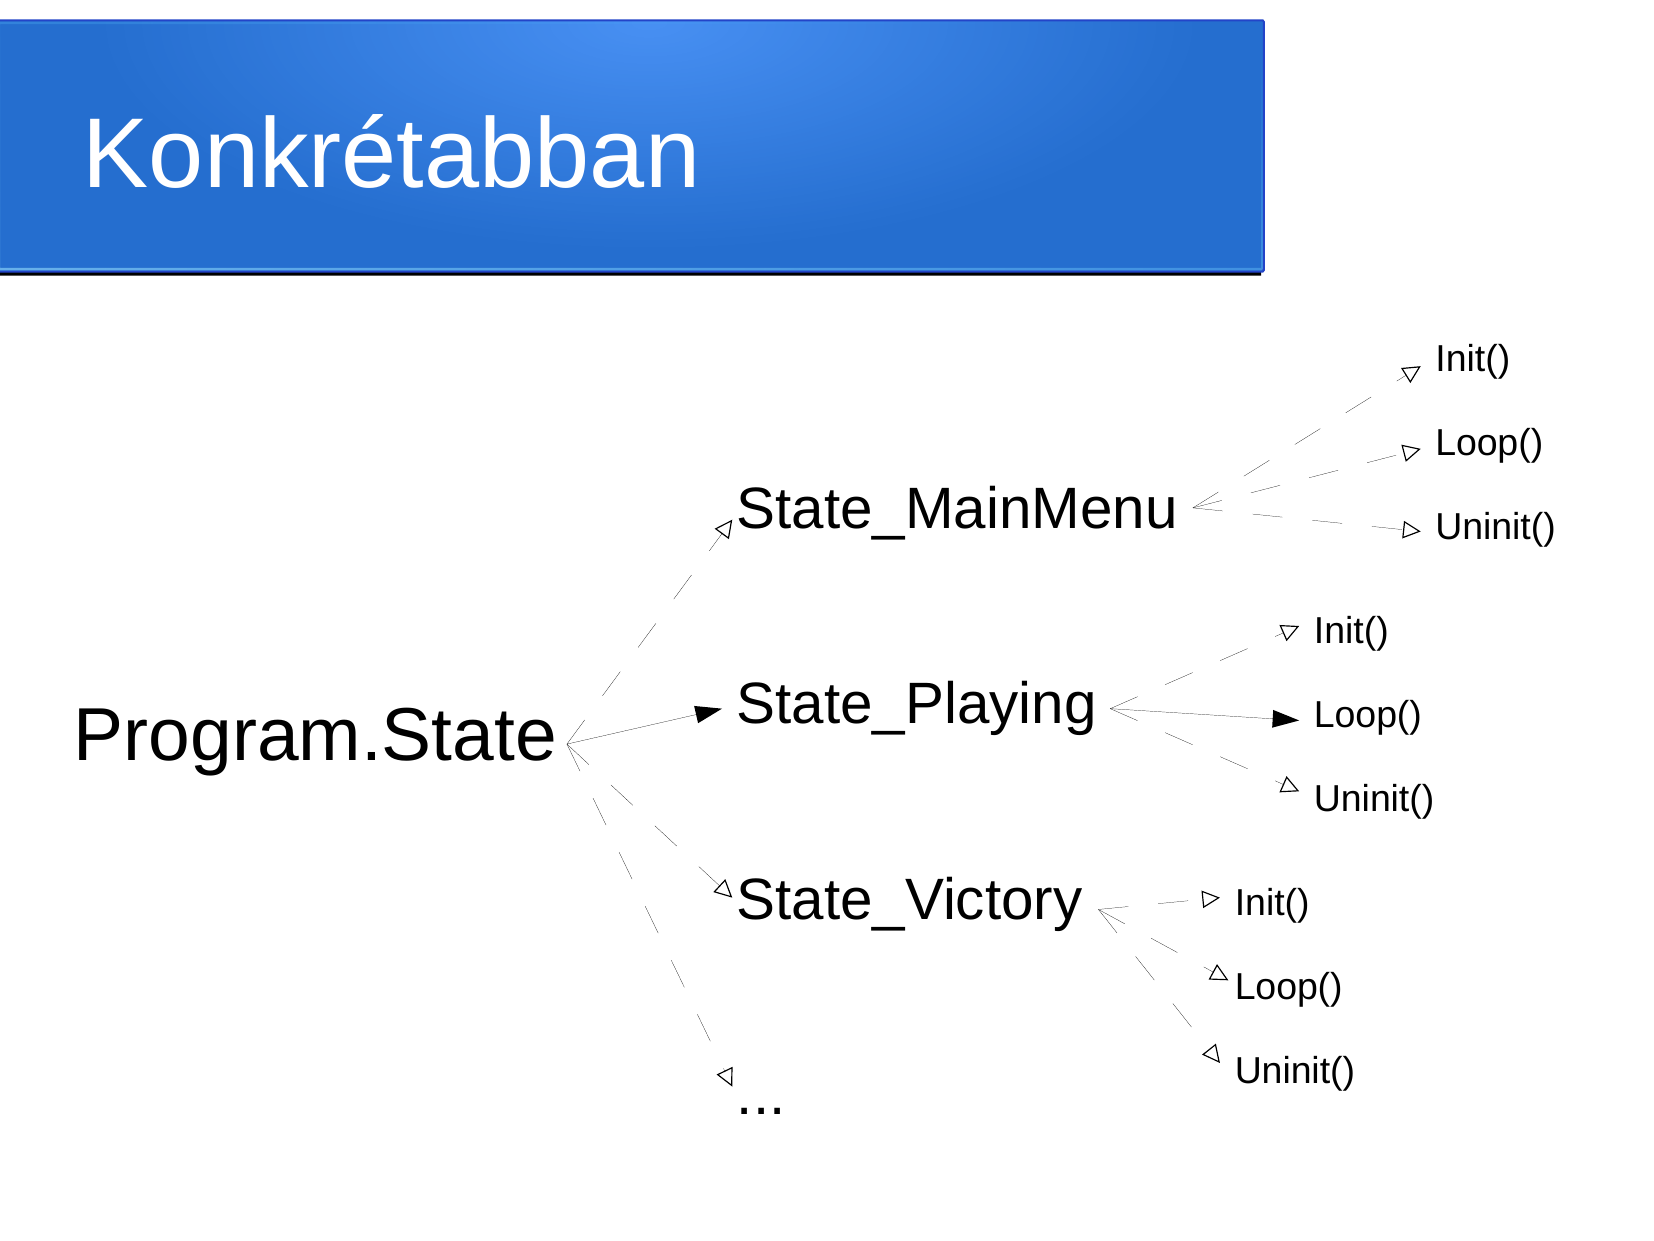

# Konkrétabban
Init()
Loop()
Uninit()
State_MainMenu
State_Playing
State_Victory
...
Init()
Loop()
Uninit()
Program.State
Init()
Loop()
Uninit()